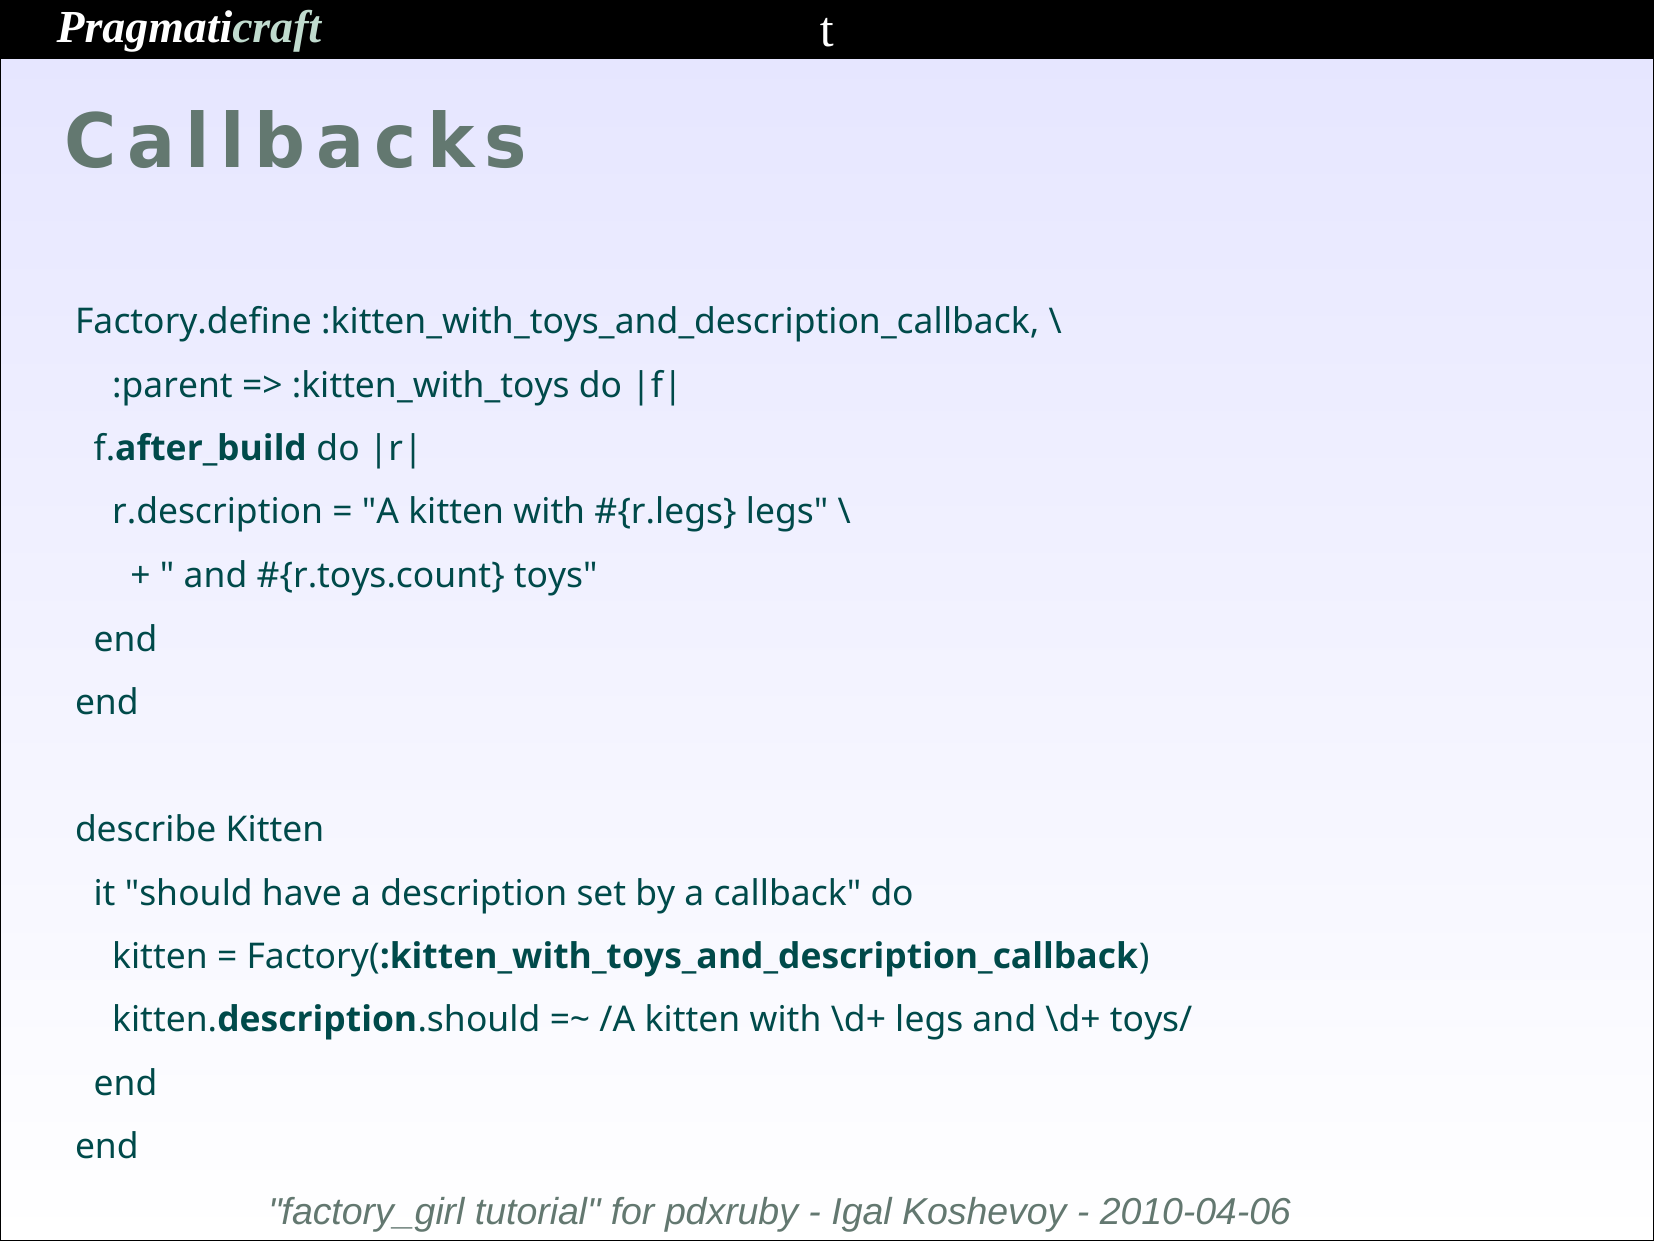

# Callbacks
Factory.define :kitten_with_toys_and_description_callback, \
 :parent => :kitten_with_toys do |f|
 f.after_build do |r|
 r.description = "A kitten with #{r.legs} legs" \
 + " and #{r.toys.count} toys"
 end
end
describe Kitten
 it "should have a description set by a callback" do
 kitten = Factory(:kitten_with_toys_and_description_callback)
 kitten.description.should =~ /A kitten with \d+ legs and \d+ toys/
 end
end